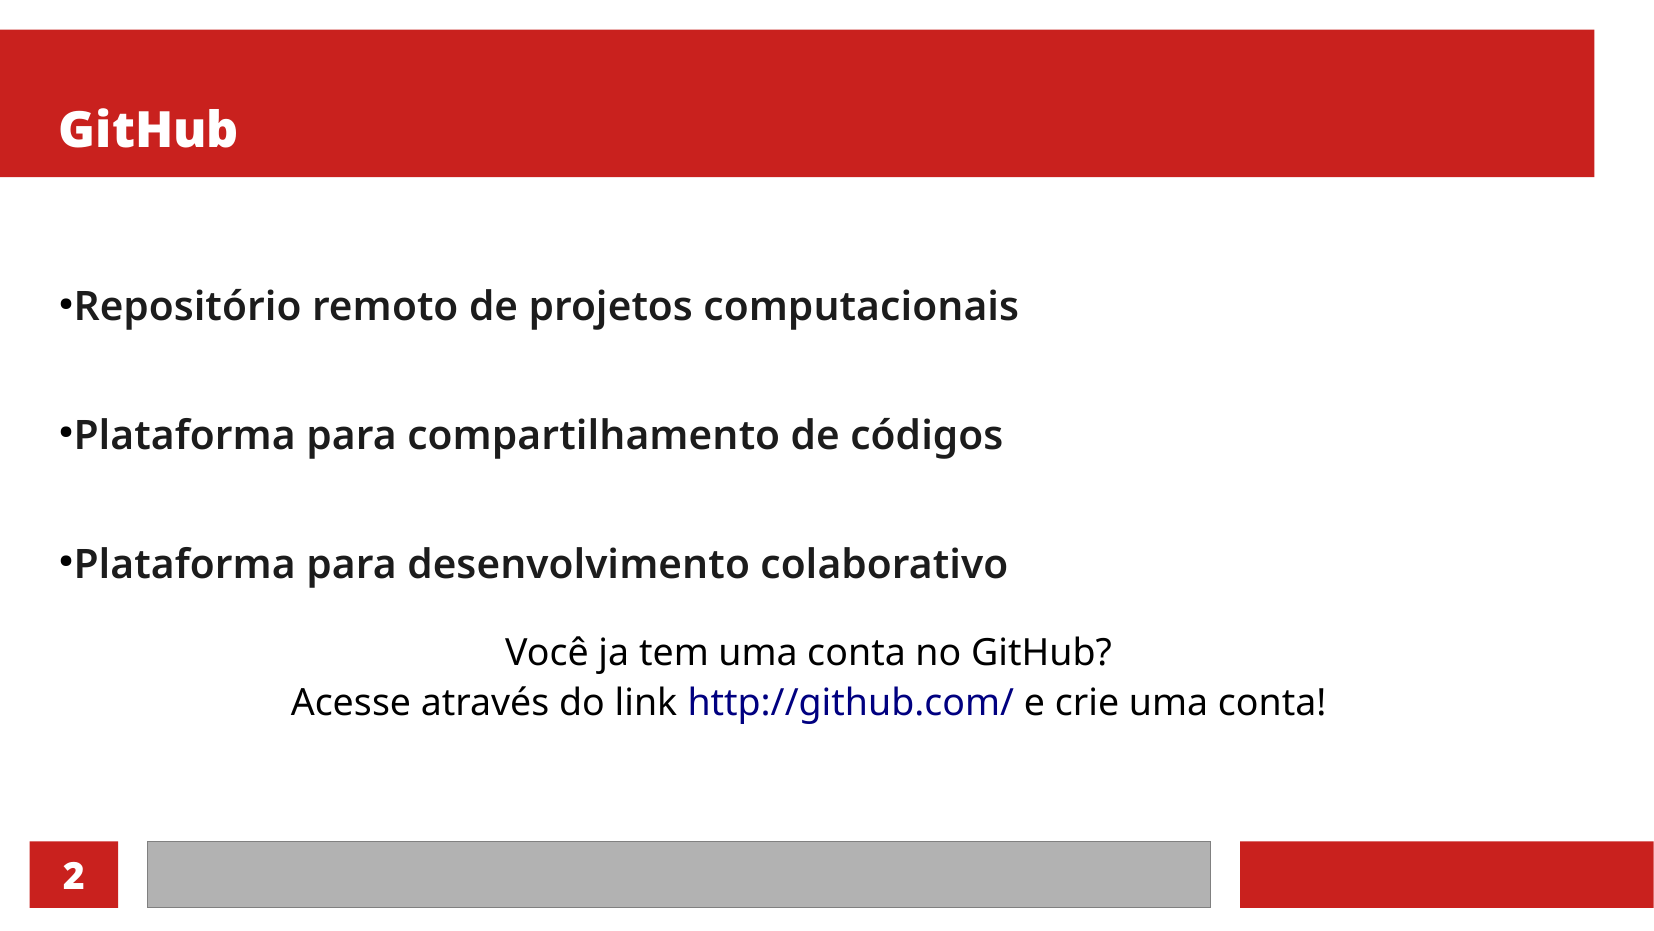

# GitHub
Repositório remoto de projetos computacionais
Plataforma para compartilhamento de códigos
Plataforma para desenvolvimento colaborativo
Você ja tem uma conta no GitHub?
Acesse através do link http://github.com/ e crie uma conta!
2